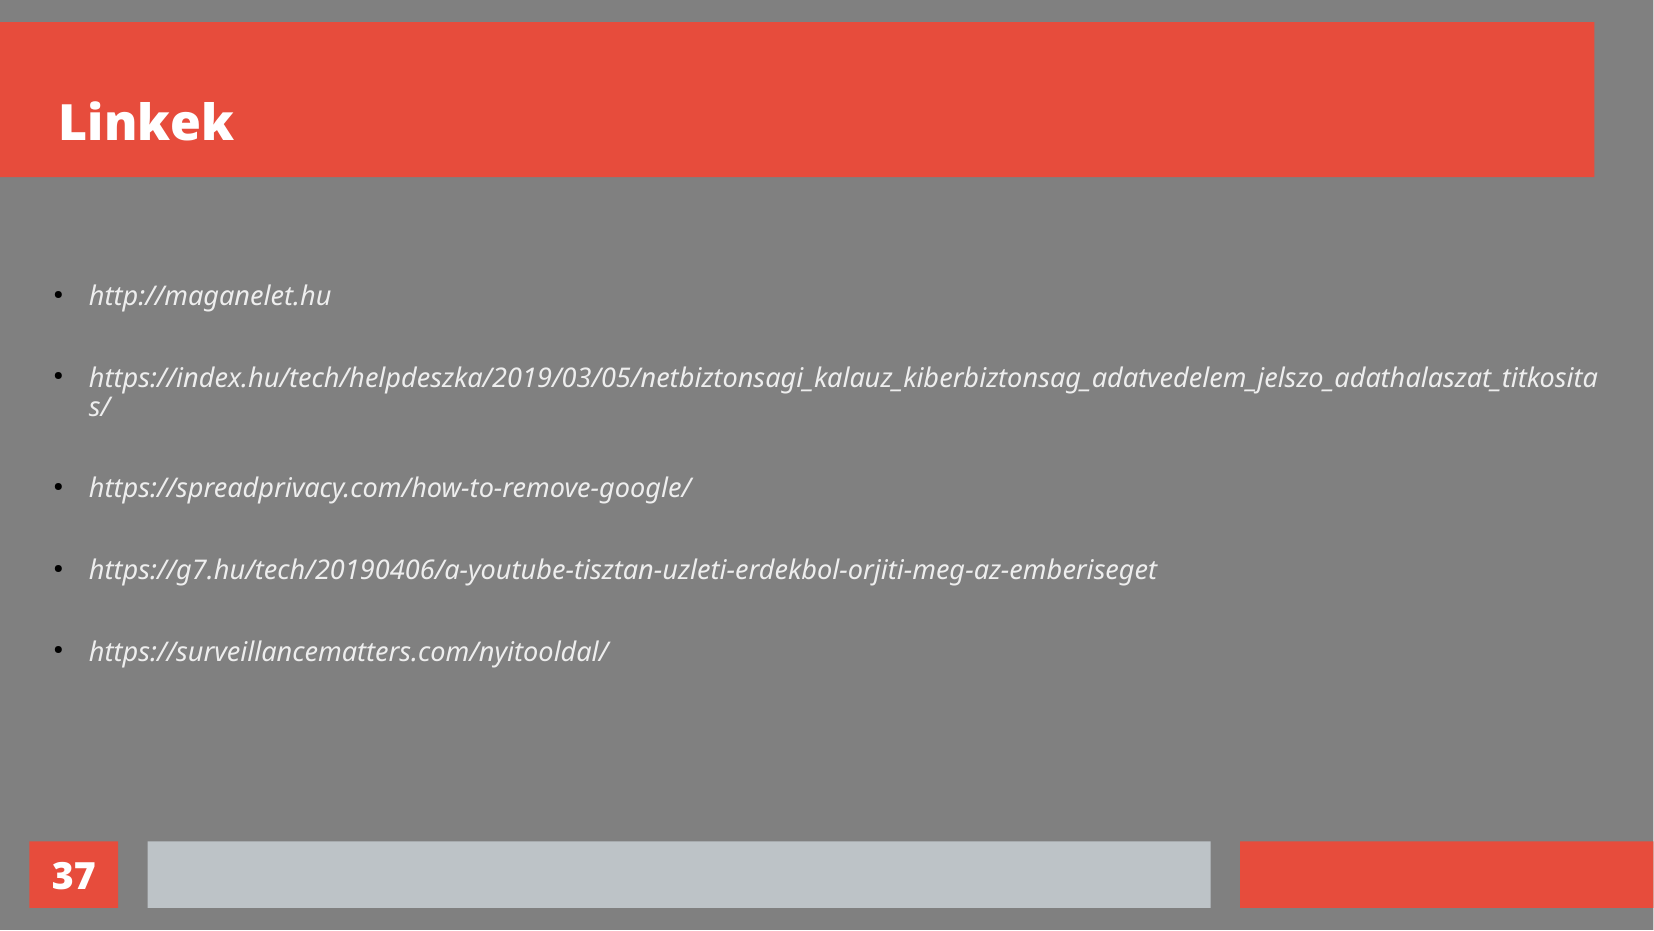

# Linkek
http://maganelet.hu
https://index.hu/tech/helpdeszka/2019/03/05/netbiztonsagi_kalauz_kiberbiztonsag_adatvedelem_jelszo_adathalaszat_titkositas/
https://spreadprivacy.com/how-to-remove-google/
https://g7.hu/tech/20190406/a-youtube-tisztan-uzleti-erdekbol-orjiti-meg-az-emberiseget
https://surveillancematters.com/nyitooldal/
37